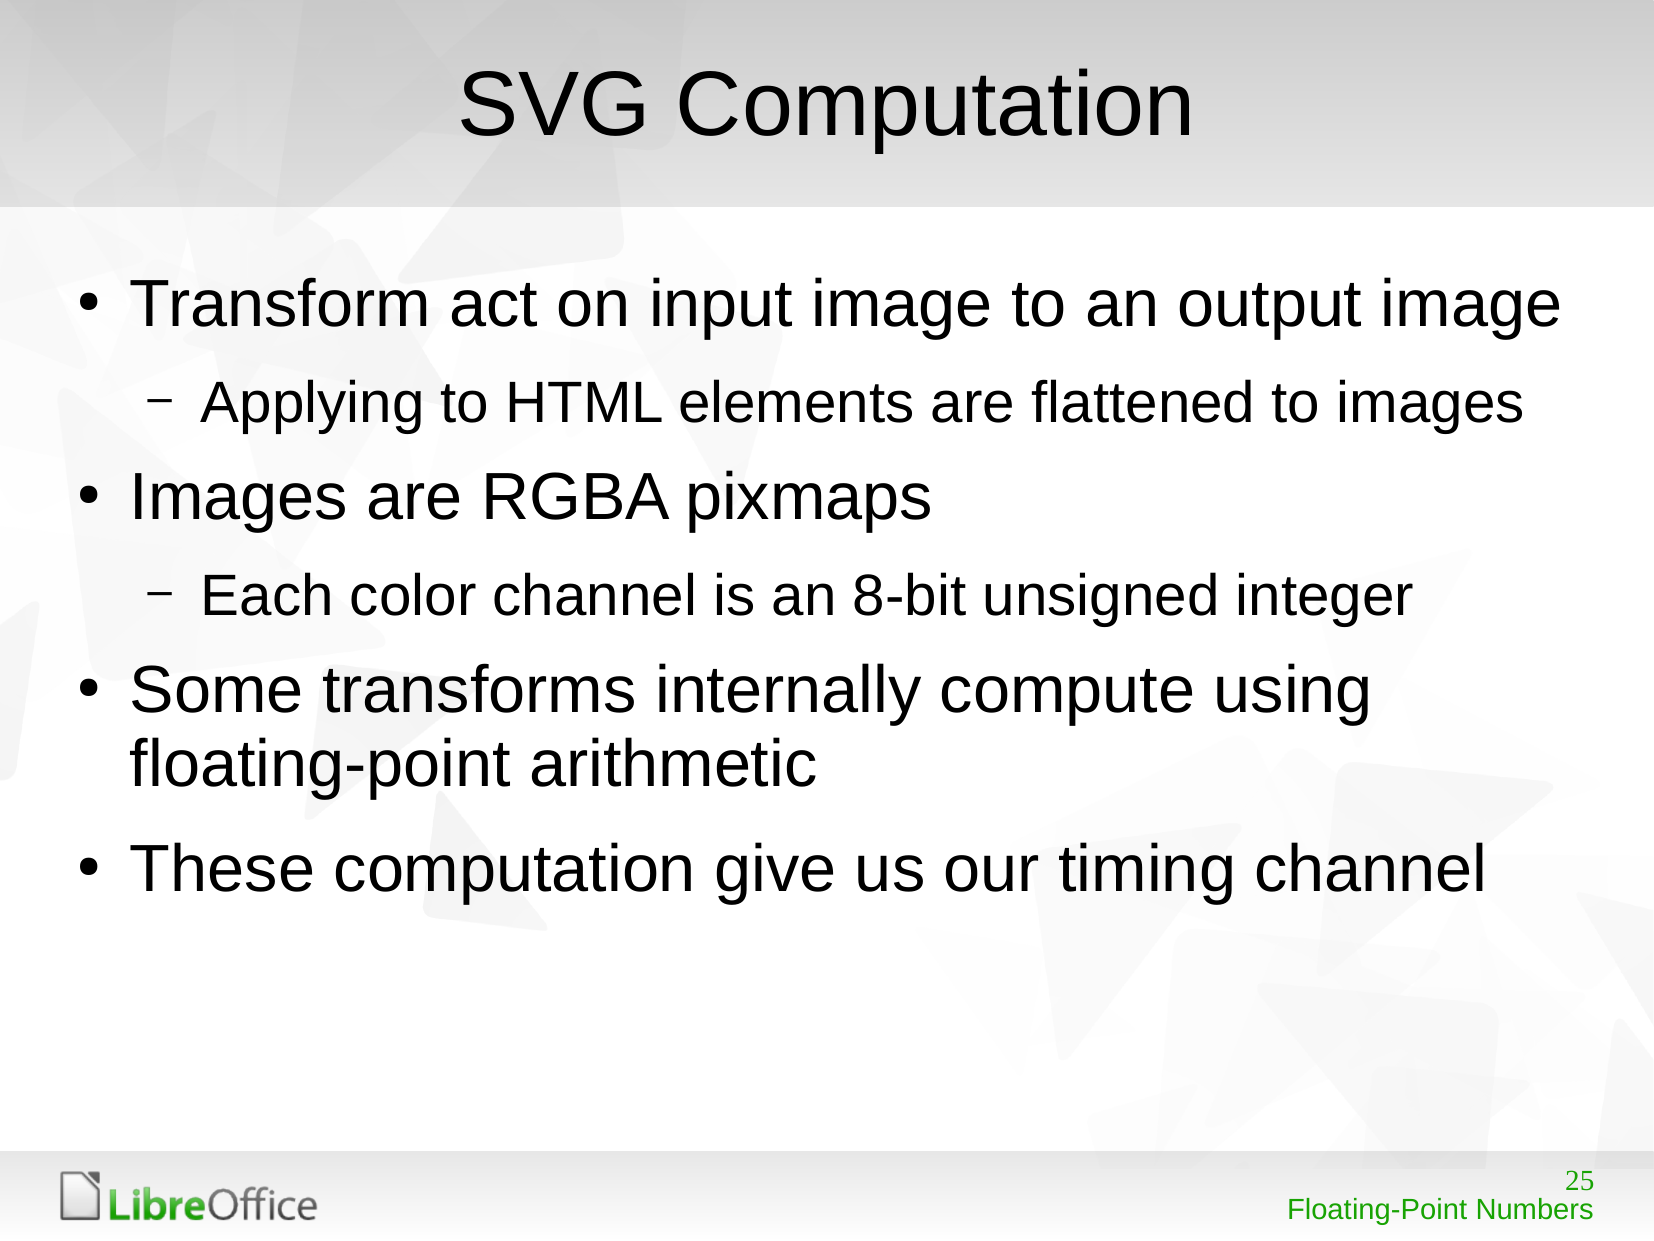

# SVG Computation
Transform act on input image to an output image
Applying to HTML elements are flattened to images
Images are RGBA pixmaps
Each color channel is an 8-bit unsigned integer
Some transforms internally compute using floating-point arithmetic
These computation give us our timing channel
25
Floating-Point Numbers